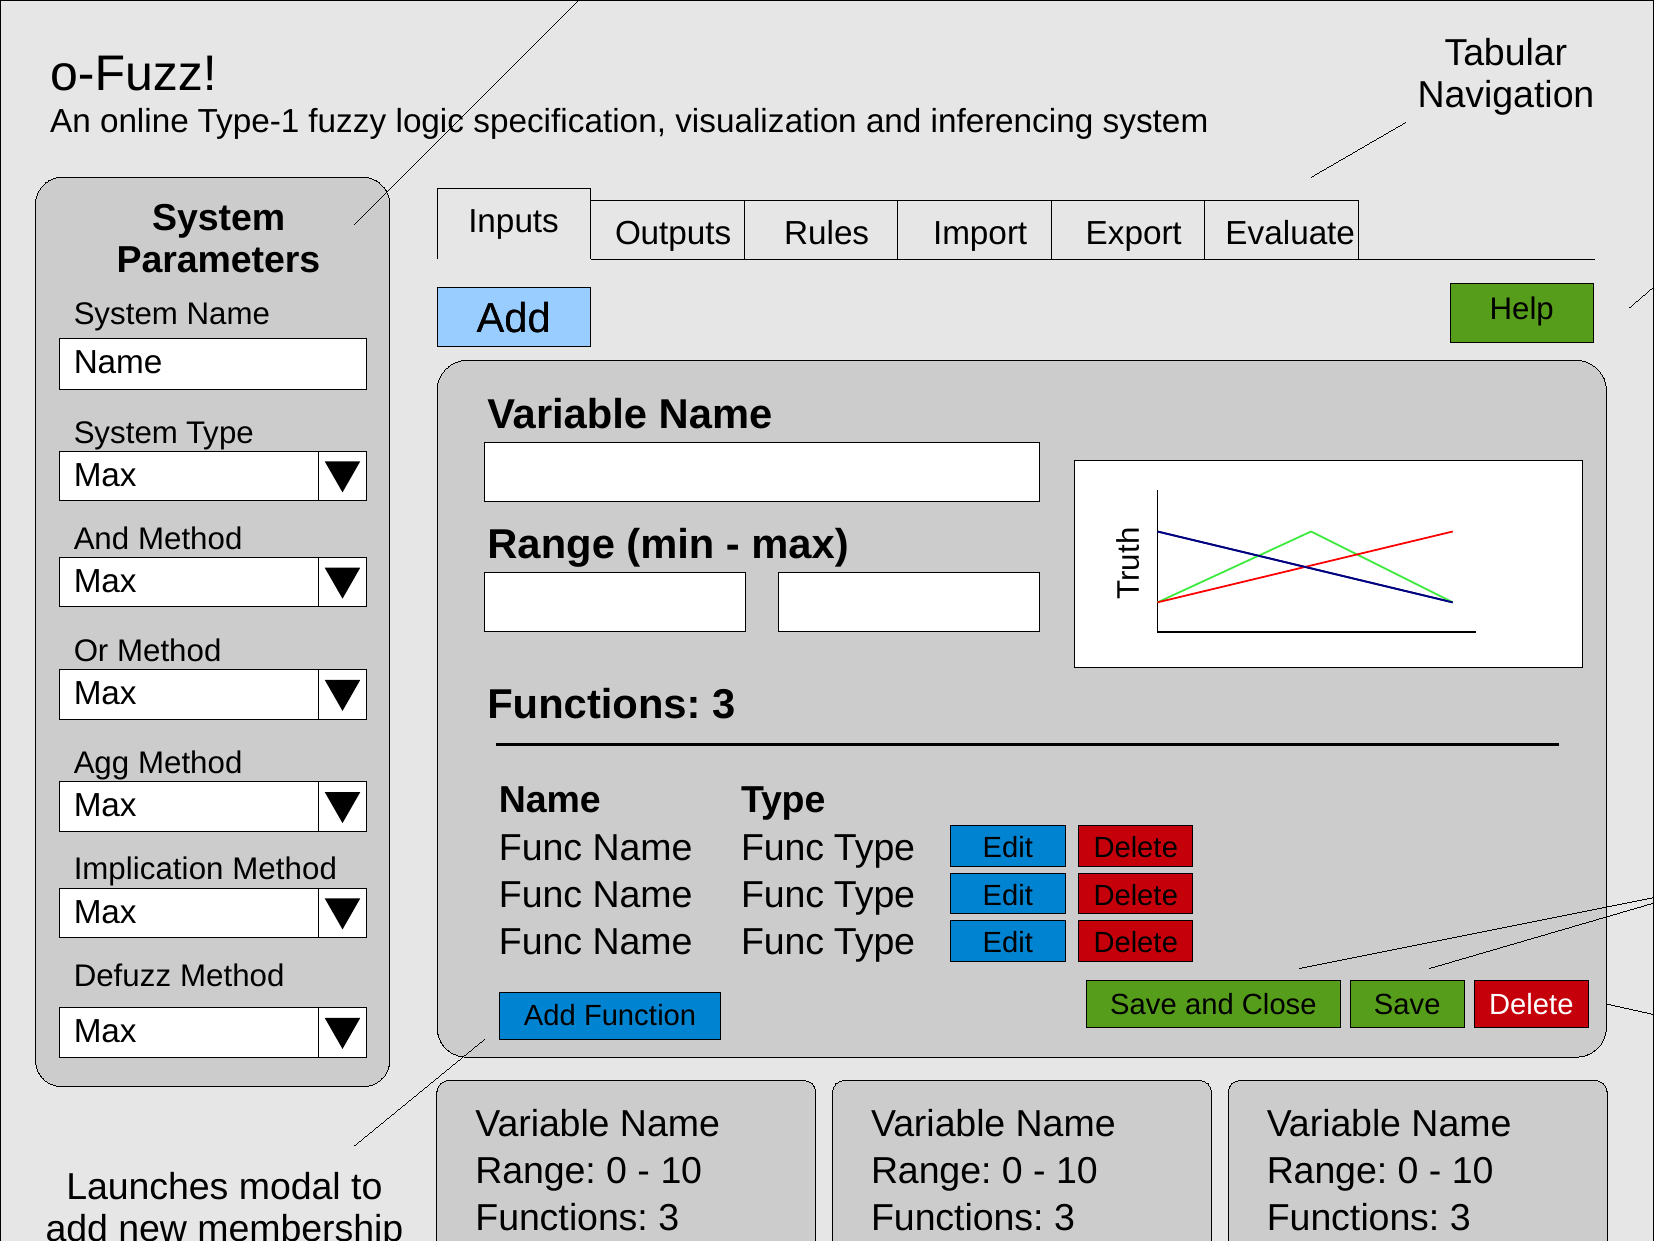

Specify system wide parameters
Tabular Navigation
o-Fuzz!
An online Type-1 fuzzy logic specification, visualization and inferencing system
Deletes this variable
System Parameters
Inputs
Outputs
Rules
Import
Export
Evaluate
Save
Help
Add
Add
System Name
Name
Variable Name
System Type
Max
And Method
Range (min - max)
Truth
Max
Or Method
Max
Functions: 3
Agg Method
Name
Type
Max
Func Name
Func Type
Edit
Delete
Implication Method
Collapses the variable
Func Name
Func Type
Edit
Delete
Max
Func Name
Func Type
Edit
Delete
Defuzz Method
Save and Close
Save
Save
Save
Save
Delete
Delete
Delete
Delete
Add Function
Max
Deletes this variable
Variable Name
Variable Name
Variable Name
Range: 0 - 10
Range: 0 - 10
Range: 0 - 10
Launches modal to add new membership functions
Functions: 3
Functions: 3
Functions: 3
Edit
Delete
Delete
Edit
Delete
Delete
Edit
Delete
Delete
Collapsed variables